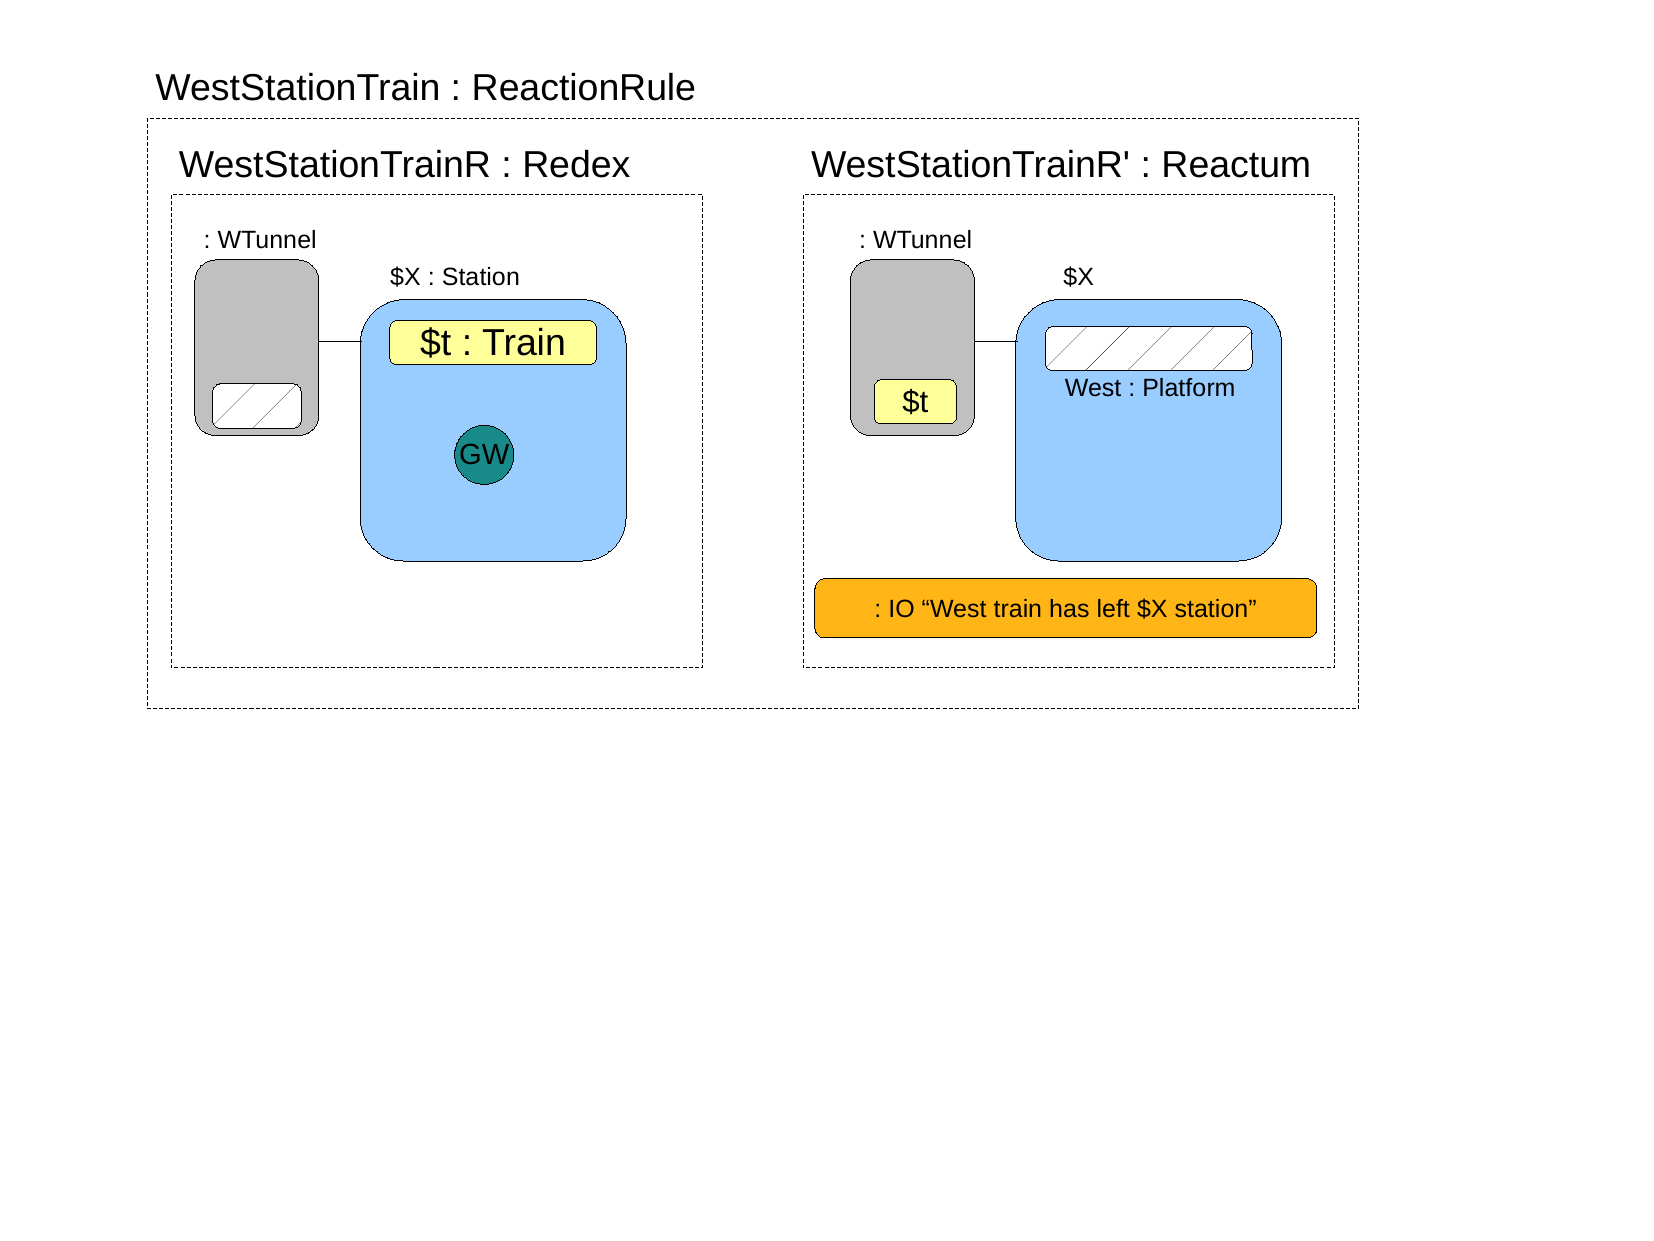

WestStationTrain : ReactionRule
WestStationTrainR : Redex
WestStationTrainR' : Reactum
: WTunnel
: WTunnel
$X : Station
$X
$t : Train
West : Platform
$t
GW
: IO “West train has left $X station”